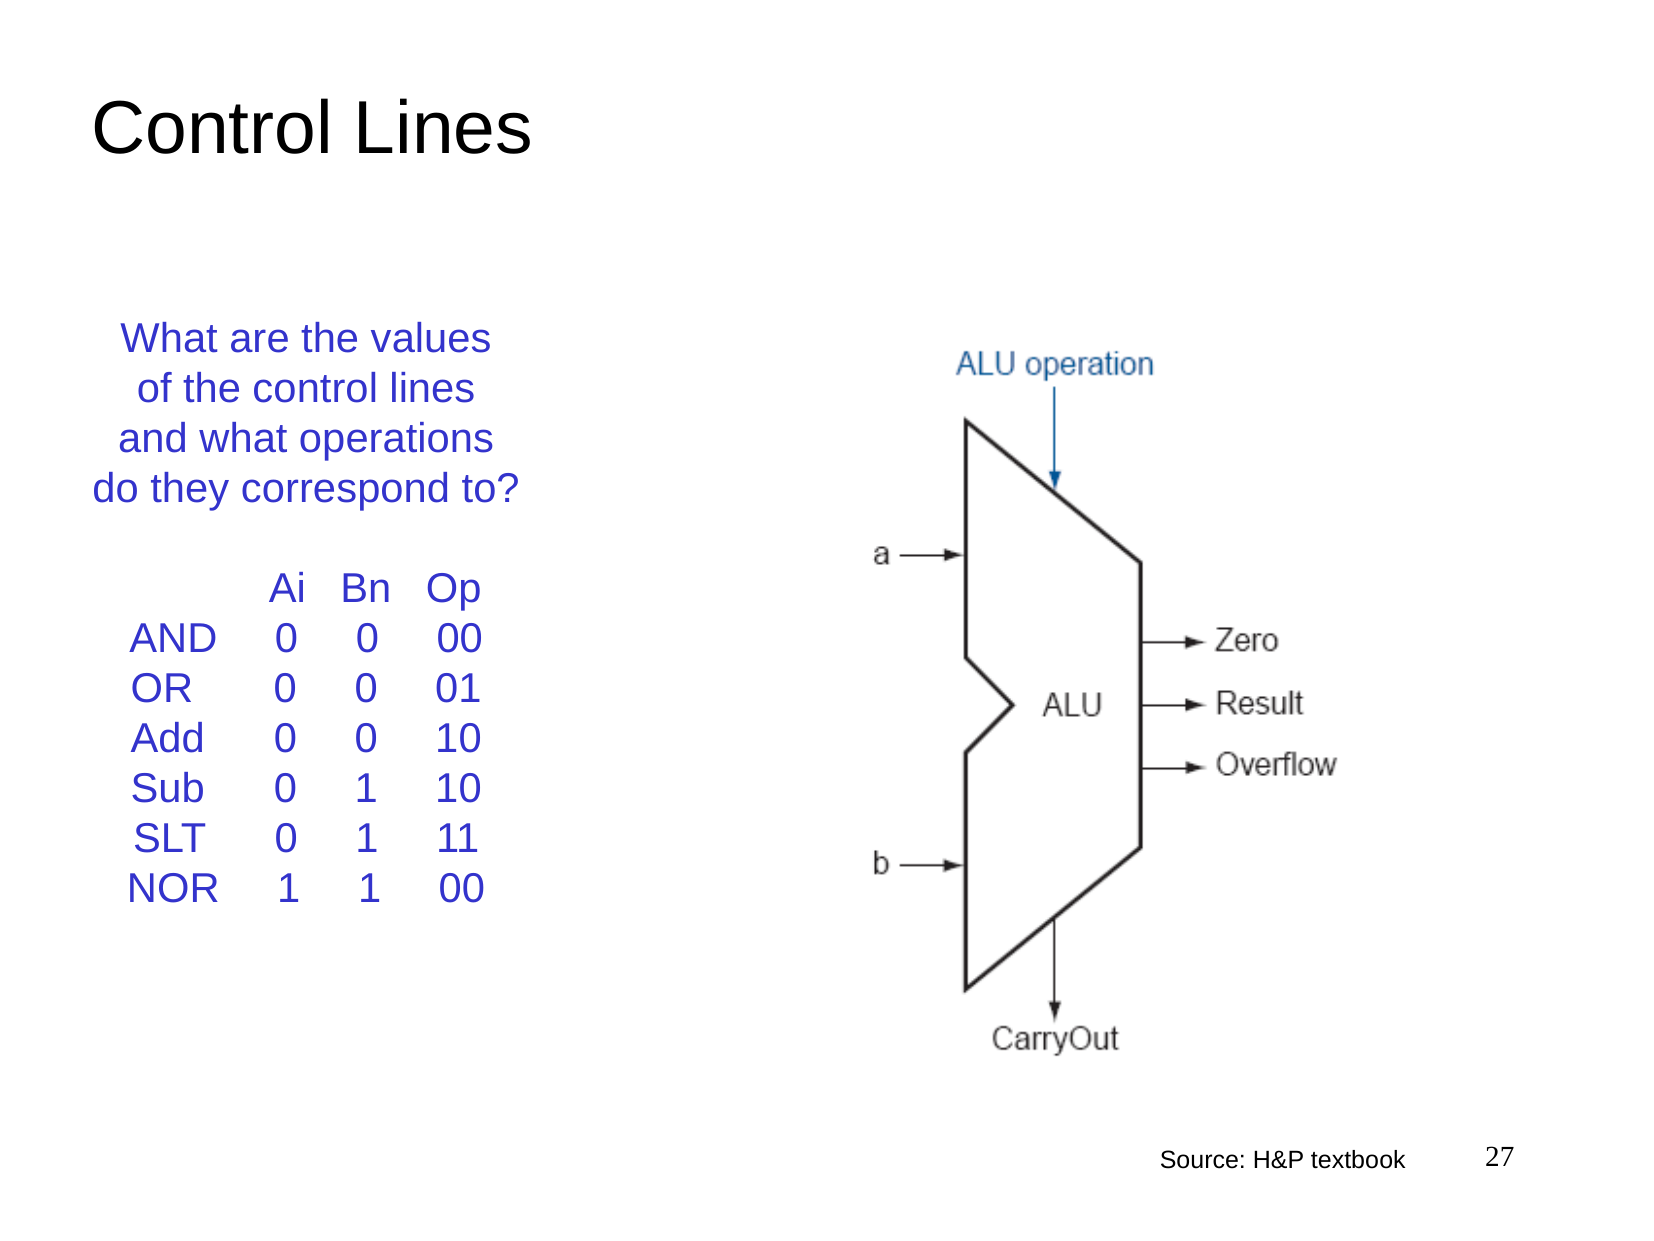

Control Lines
What are the values
of the control lines
and what operations
do they correspond to?
 Ai Bn Op
AND 0 0 00
OR 0 0 01
Add 0 0 10
Sub 0 1 10
SLT 0 1 11
NOR 1 1 00
Source: H&P textbook